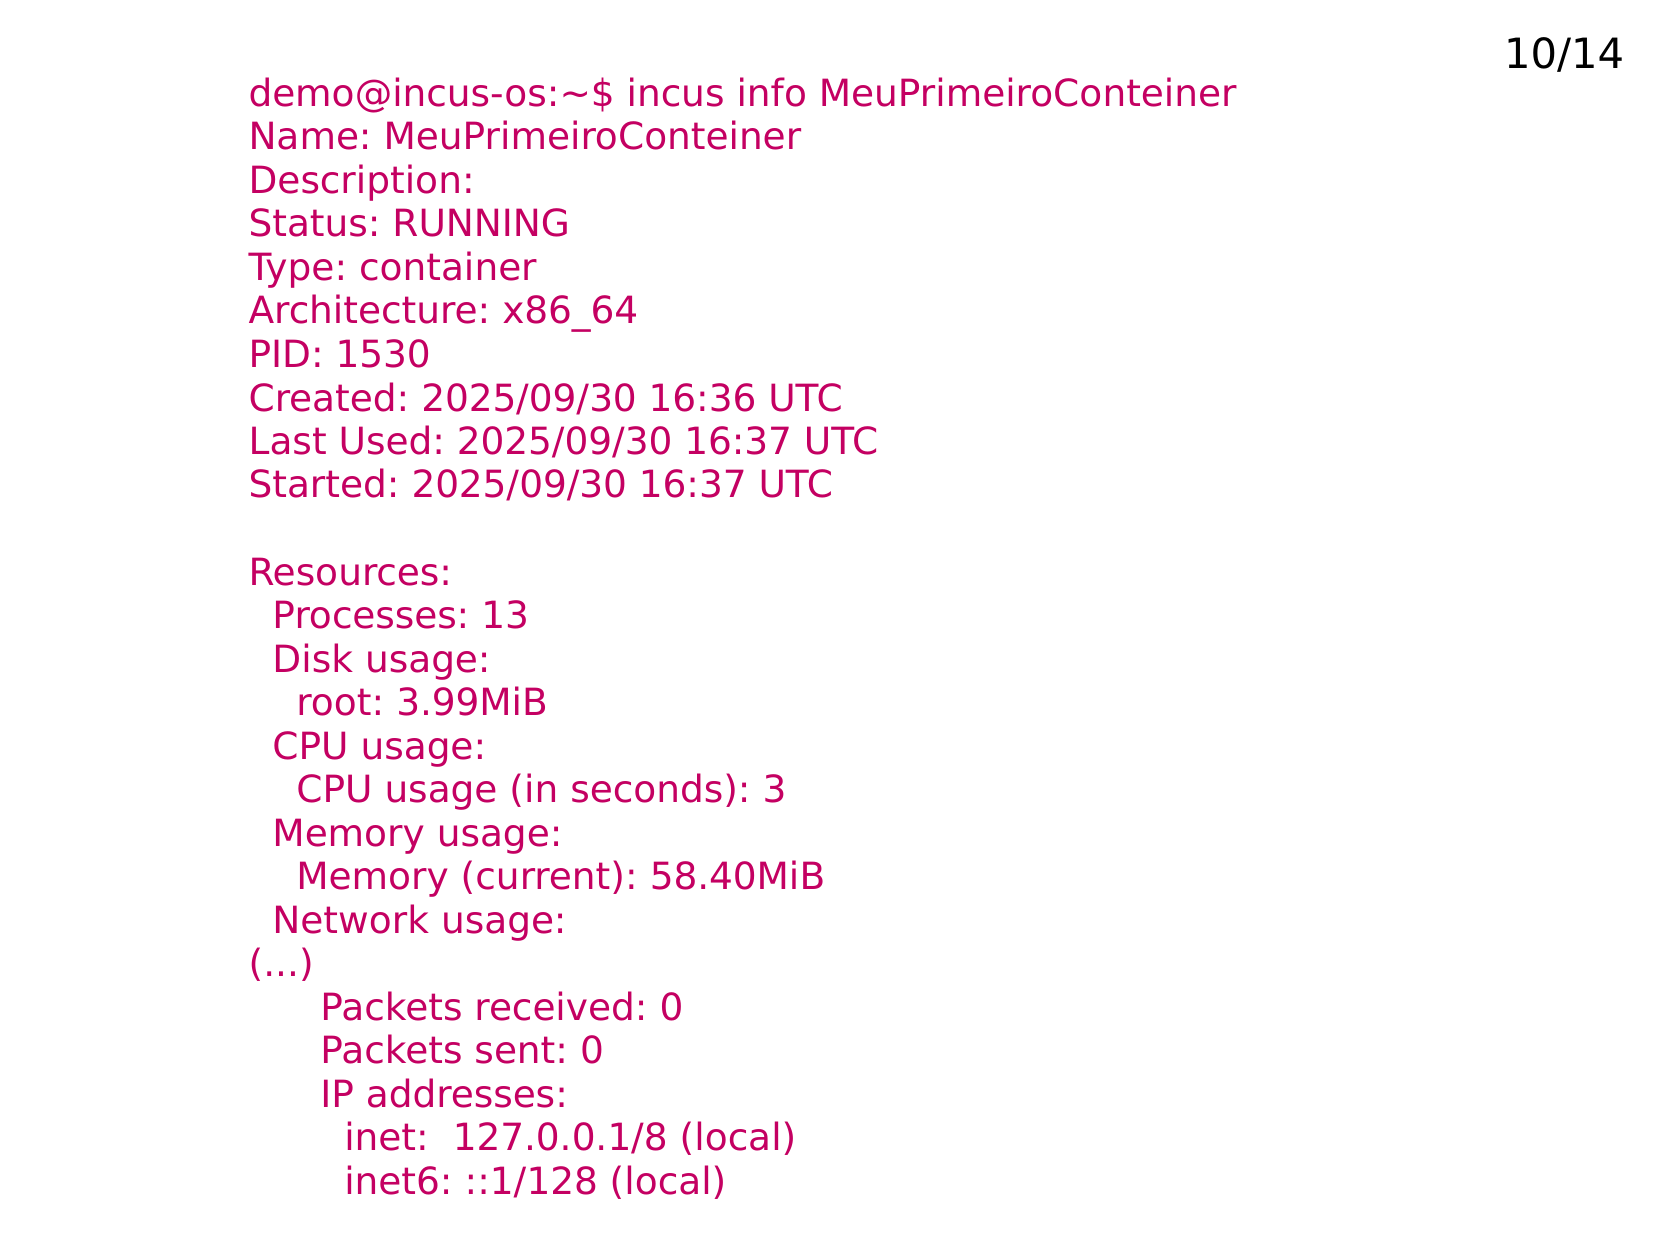

#
10
demo@incus-os:~$ incus info MeuPrimeiroConteiner
Name: MeuPrimeiroConteiner
Description:
Status: RUNNING
Type: container
Architecture: x86_64
PID: 1530
Created: 2025/09/30 16:36 UTC
Last Used: 2025/09/30 16:37 UTC
Started: 2025/09/30 16:37 UTC
Resources:
 Processes: 13
 Disk usage:
 root: 3.99MiB
 CPU usage:
 CPU usage (in seconds): 3
 Memory usage:
 Memory (current): 58.40MiB
 Network usage:
(...)
 Packets received: 0
 Packets sent: 0
 IP addresses:
 inet: 127.0.0.1/8 (local)
 inet6: ::1/128 (local)